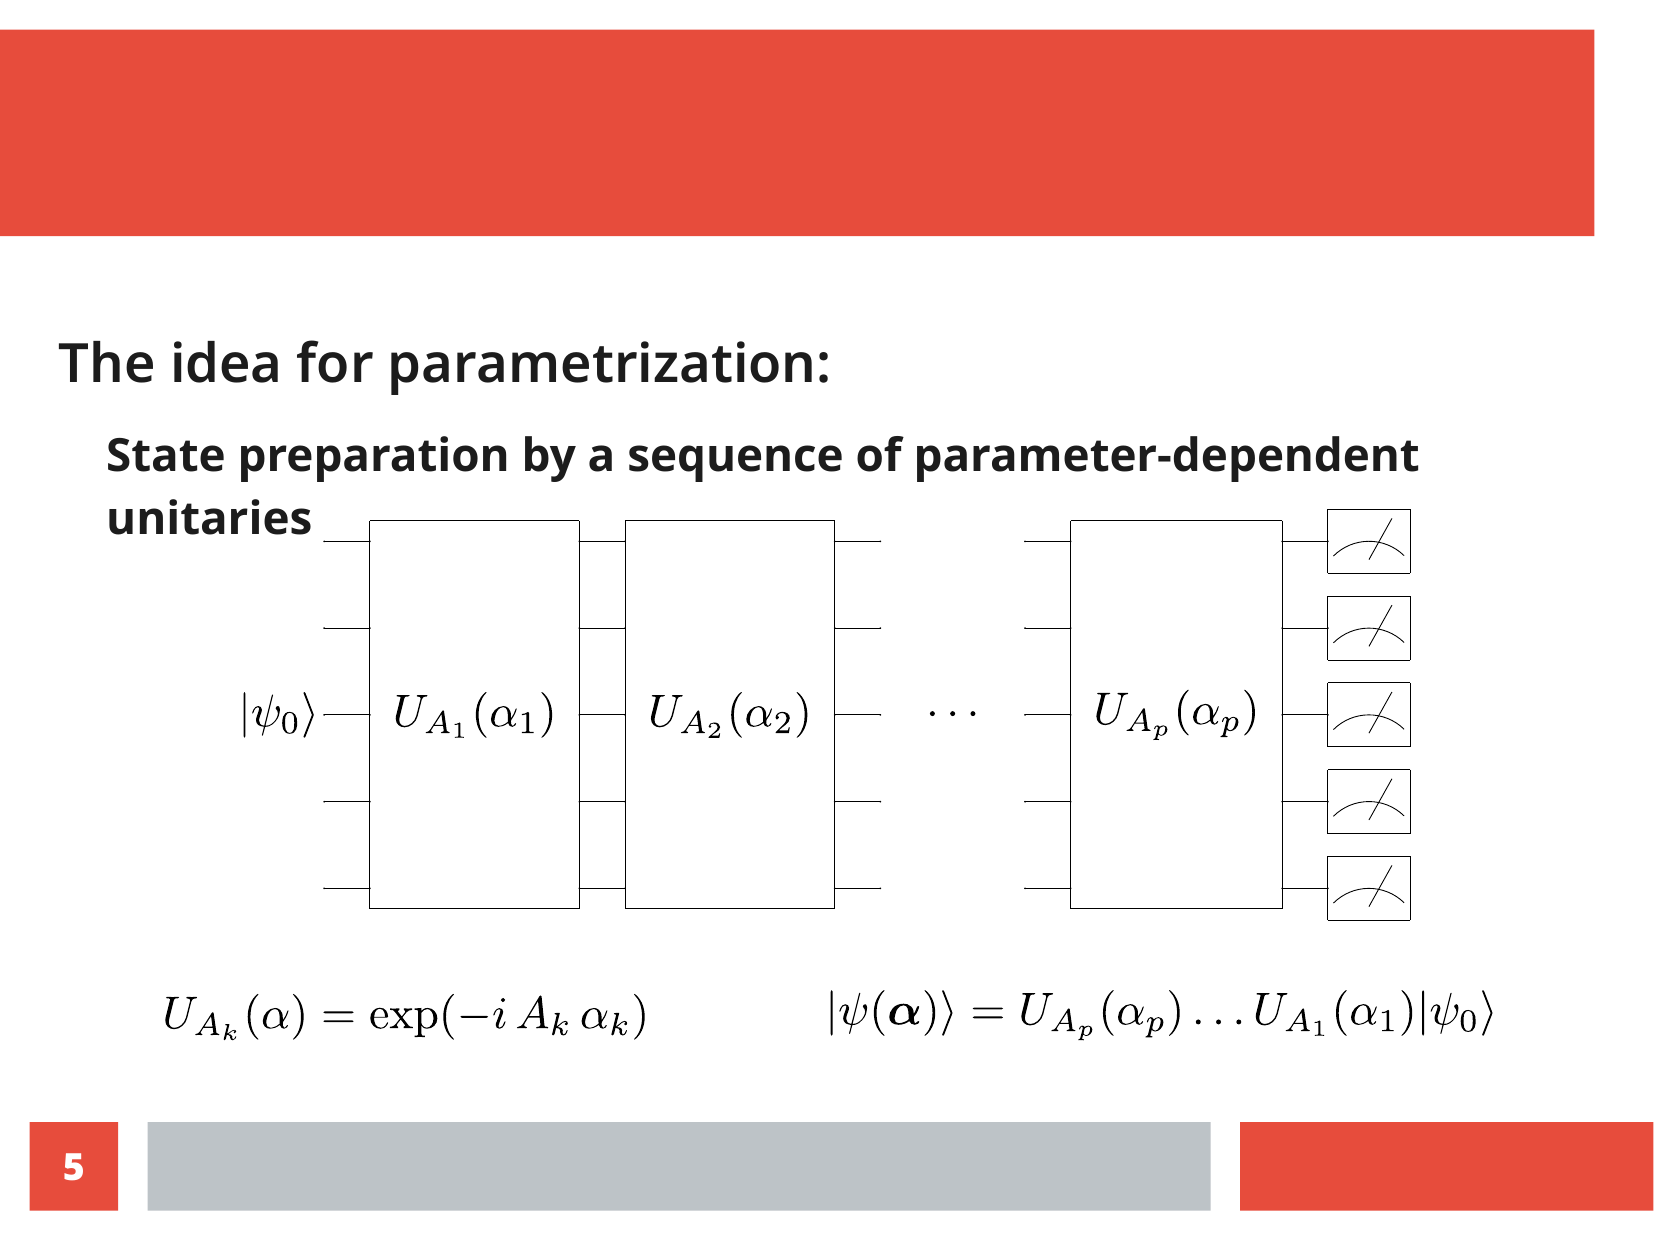

#
The idea for parametrization:
State preparation by a sequence of parameter-dependent unitaries
5